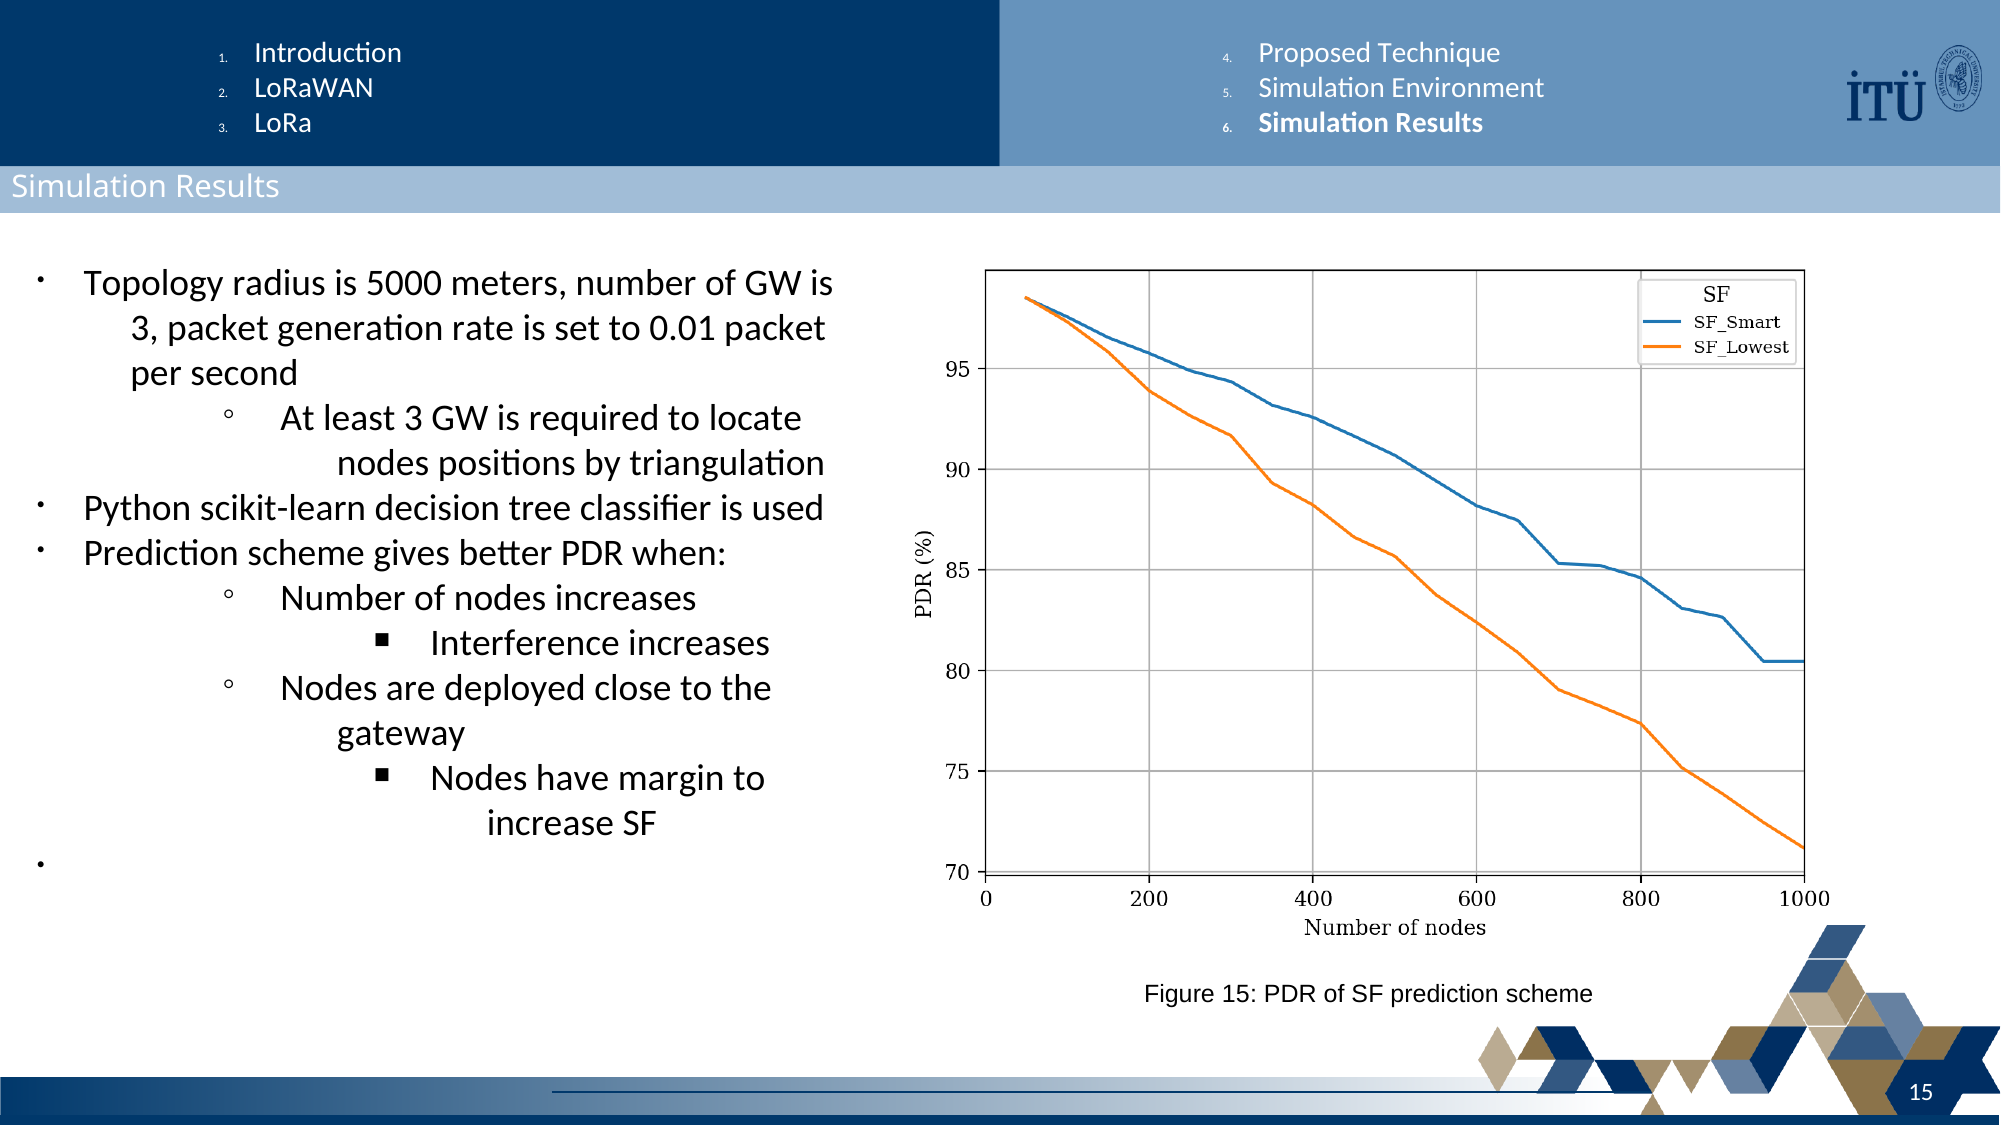

Introduction
LoRaWAN
LoRa
Proposed Technique
Simulation Environment
Simulation Results
# Simulation Results
Topology radius is 5000 meters, number of GW is 3, packet generation rate is set to 0.01 packet per second
At least 3 GW is required to locate nodes positions by triangulation
Python scikit-learn decision tree classifier is used
Prediction scheme gives better PDR when:
Number of nodes increases
Interference increases
Nodes are deployed close to the gateway
Nodes have margin to increase SF
Figure 15: PDR of SF prediction scheme